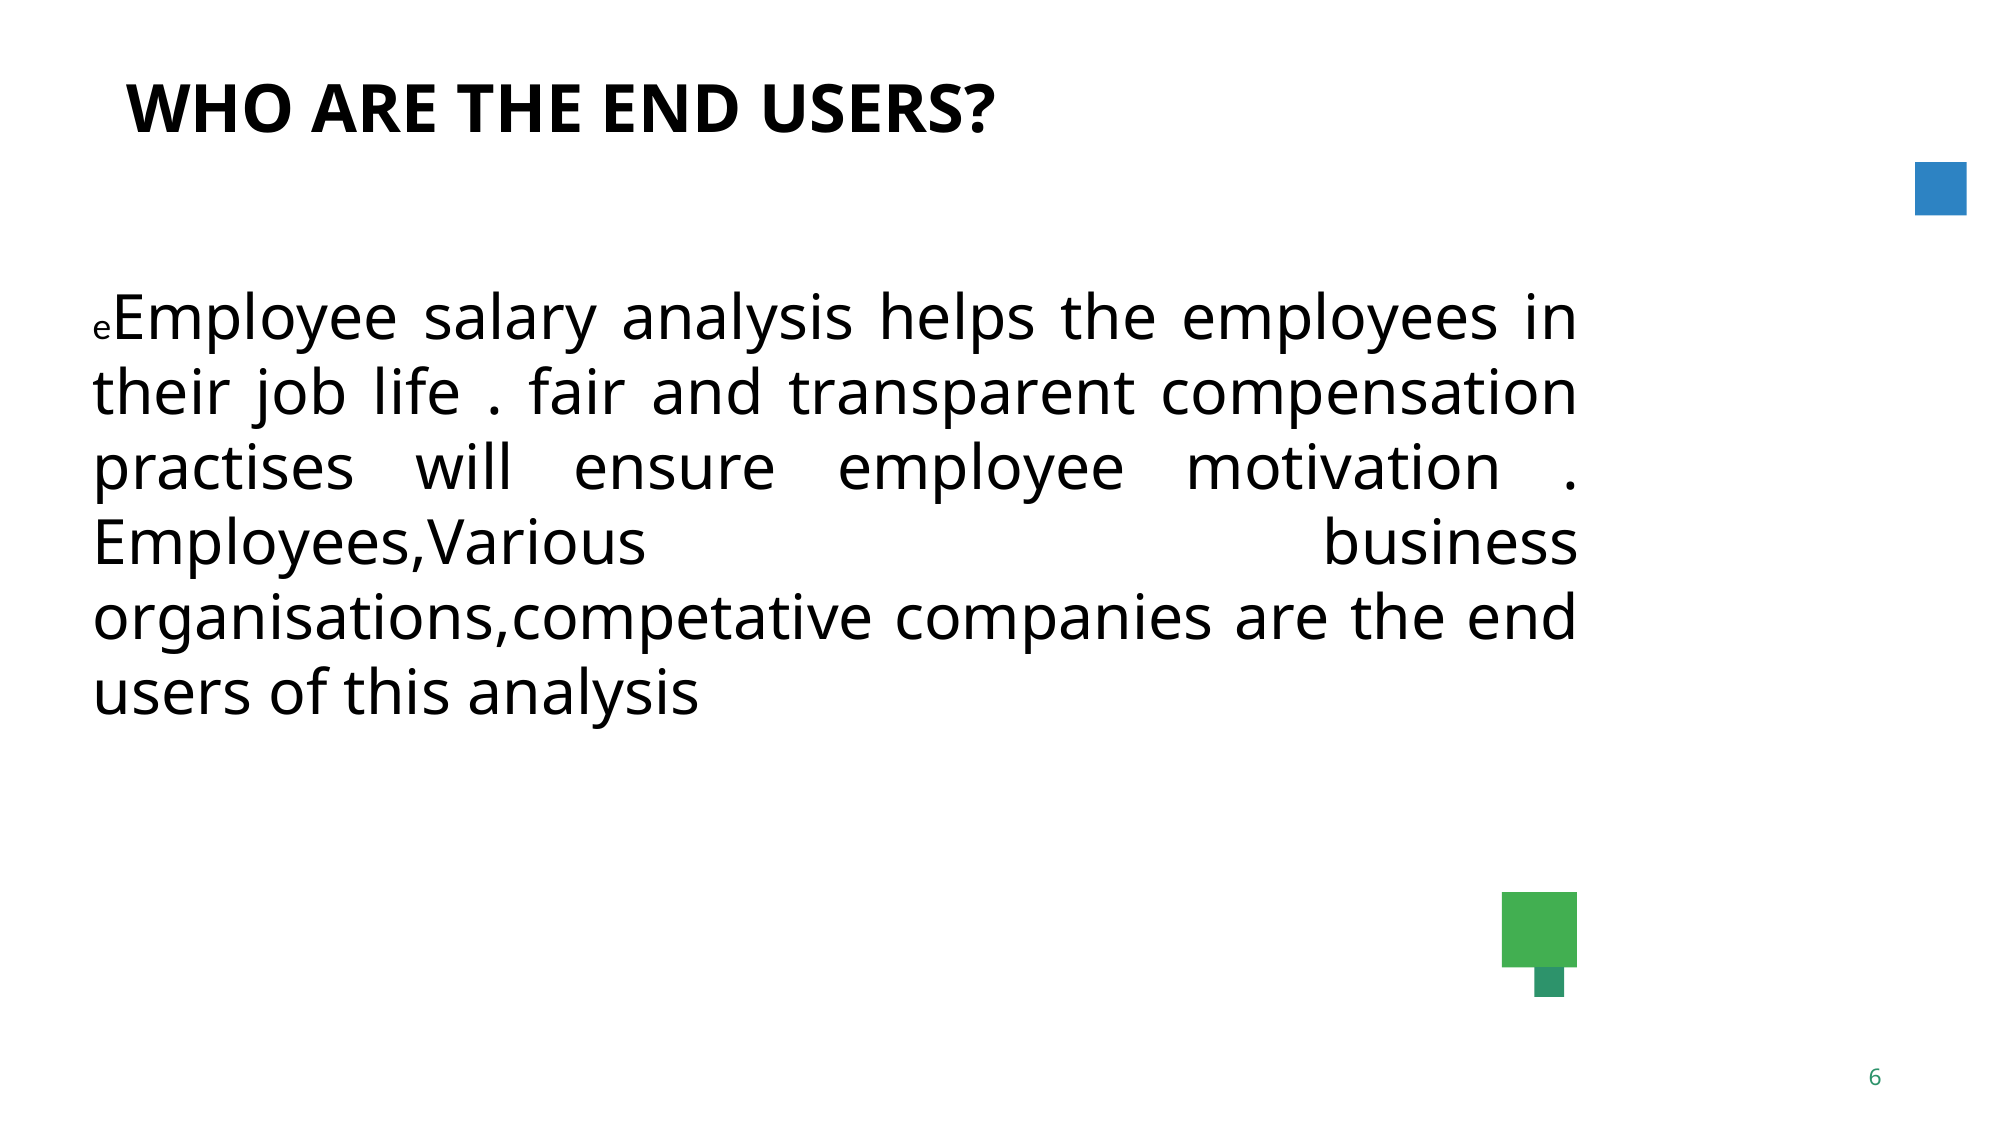

# WHO ARE THE END USERS?
eEmployee salary analysis helps the employees in their job life . fair and transparent compensation practises will ensure employee motivation . Employees,Various business organisations,competative companies are the end users of this analysis